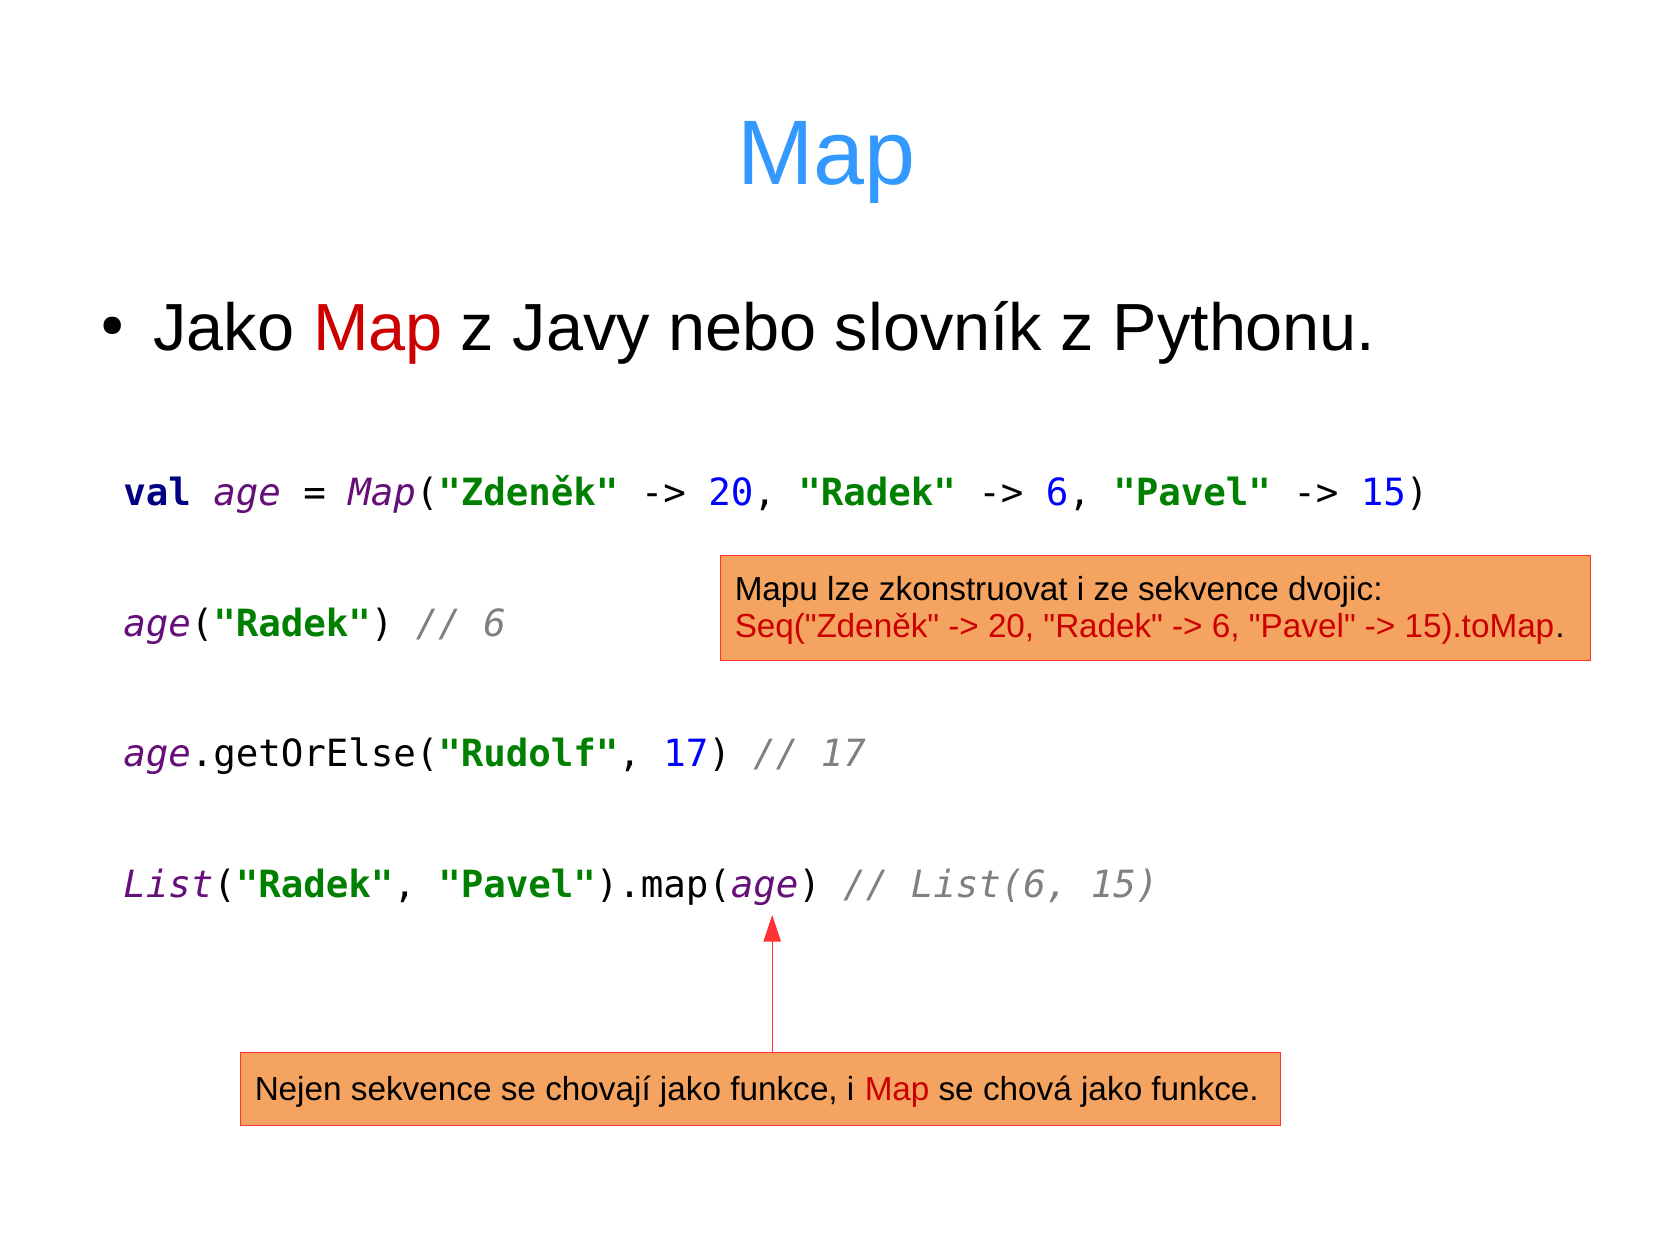

# Map
Jako Map z Javy nebo slovník z Pythonu.
val age = Map("Zdeněk" -> 20, "Radek" -> 6, "Pavel" -> 15)
age("Radek") // 6
age.getOrElse("Rudolf", 17) // 17
List("Radek", "Pavel").map(age) // List(6, 15)
Mapu lze zkonstruovat i ze sekvence dvojic:
Seq("Zdeněk" -> 20, "Radek" -> 6, "Pavel" -> 15).toMap.
Nejen sekvence se chovají jako funkce, i Map se chová jako funkce.